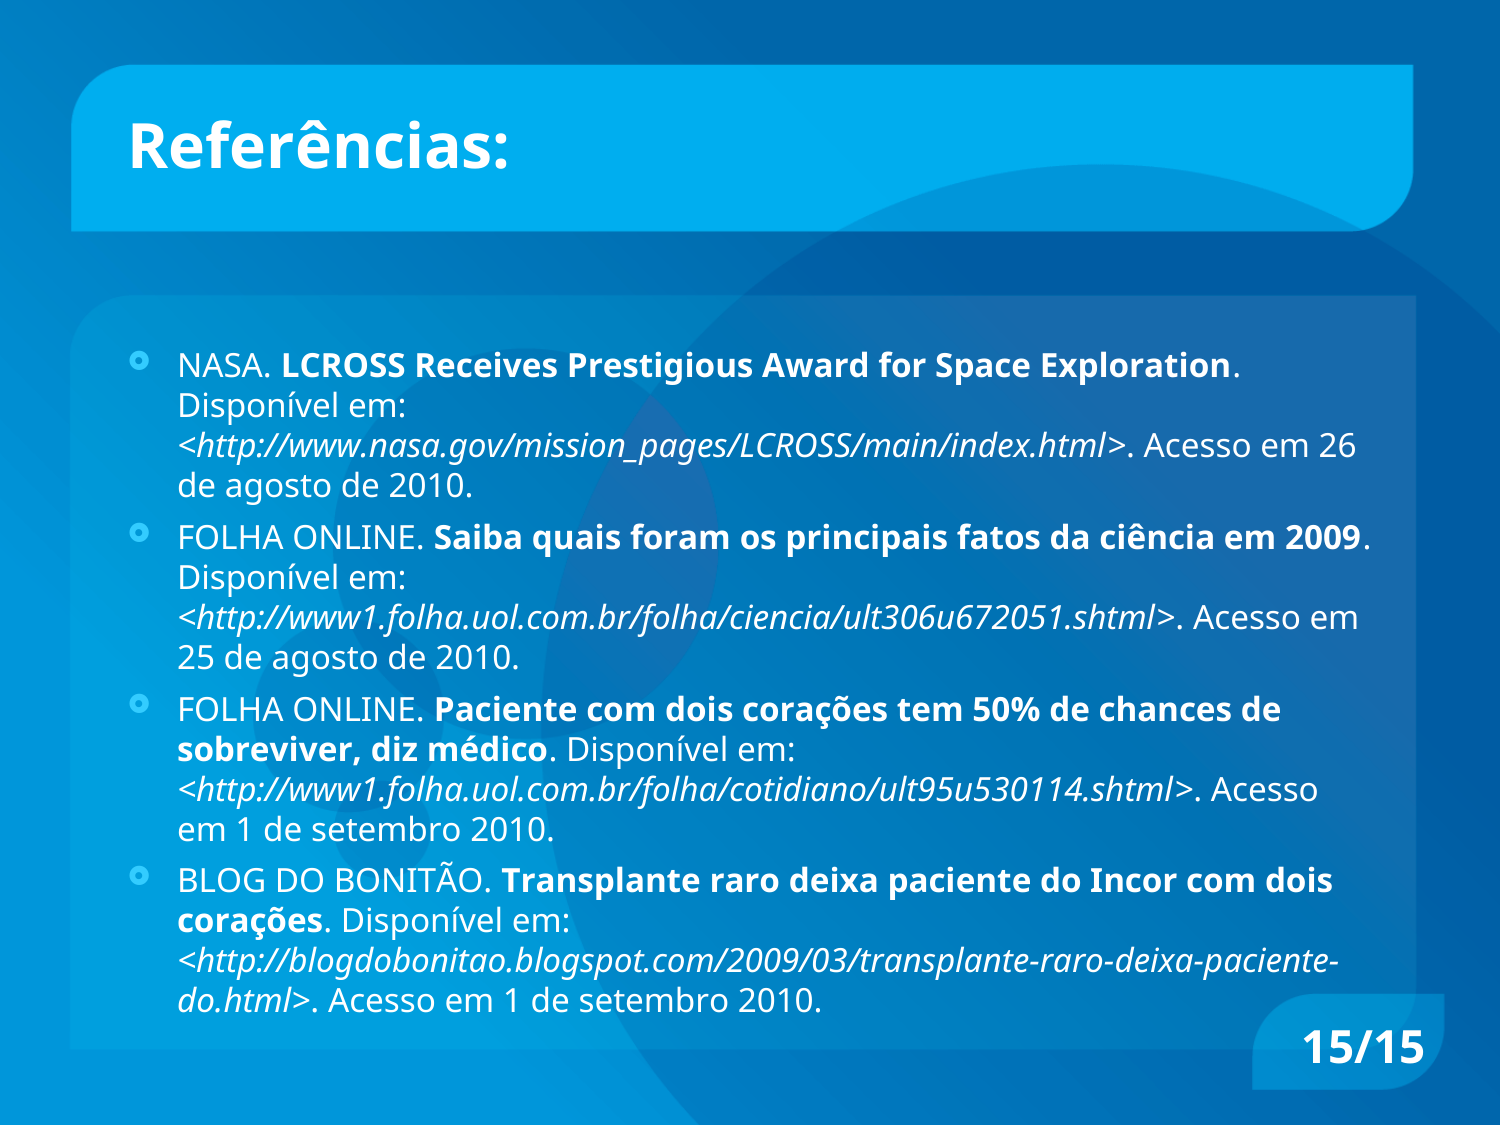

# Referências:
NASA. LCROSS Receives Prestigious Award for Space Exploration. Disponível em: <http://www.nasa.gov/mission_pages/LCROSS/main/index.html>. Acesso em 26 de agosto de 2010.
FOLHA ONLINE. Saiba quais foram os principais fatos da ciência em 2009. Disponível em: <http://www1.folha.uol.com.br/folha/ciencia/ult306u672051.shtml>. Acesso em 25 de agosto de 2010.
FOLHA ONLINE. Paciente com dois corações tem 50% de chances de sobreviver, diz médico. Disponível em: <http://www1.folha.uol.com.br/folha/cotidiano/ult95u530114.shtml>. Acesso em 1 de setembro 2010.
BLOG DO BONITÃO. Transplante raro deixa paciente do Incor com dois corações. Disponível em: <http://blogdobonitao.blogspot.com/2009/03/transplante-raro-deixa-paciente-do.html>. Acesso em 1 de setembro 2010.
15/15